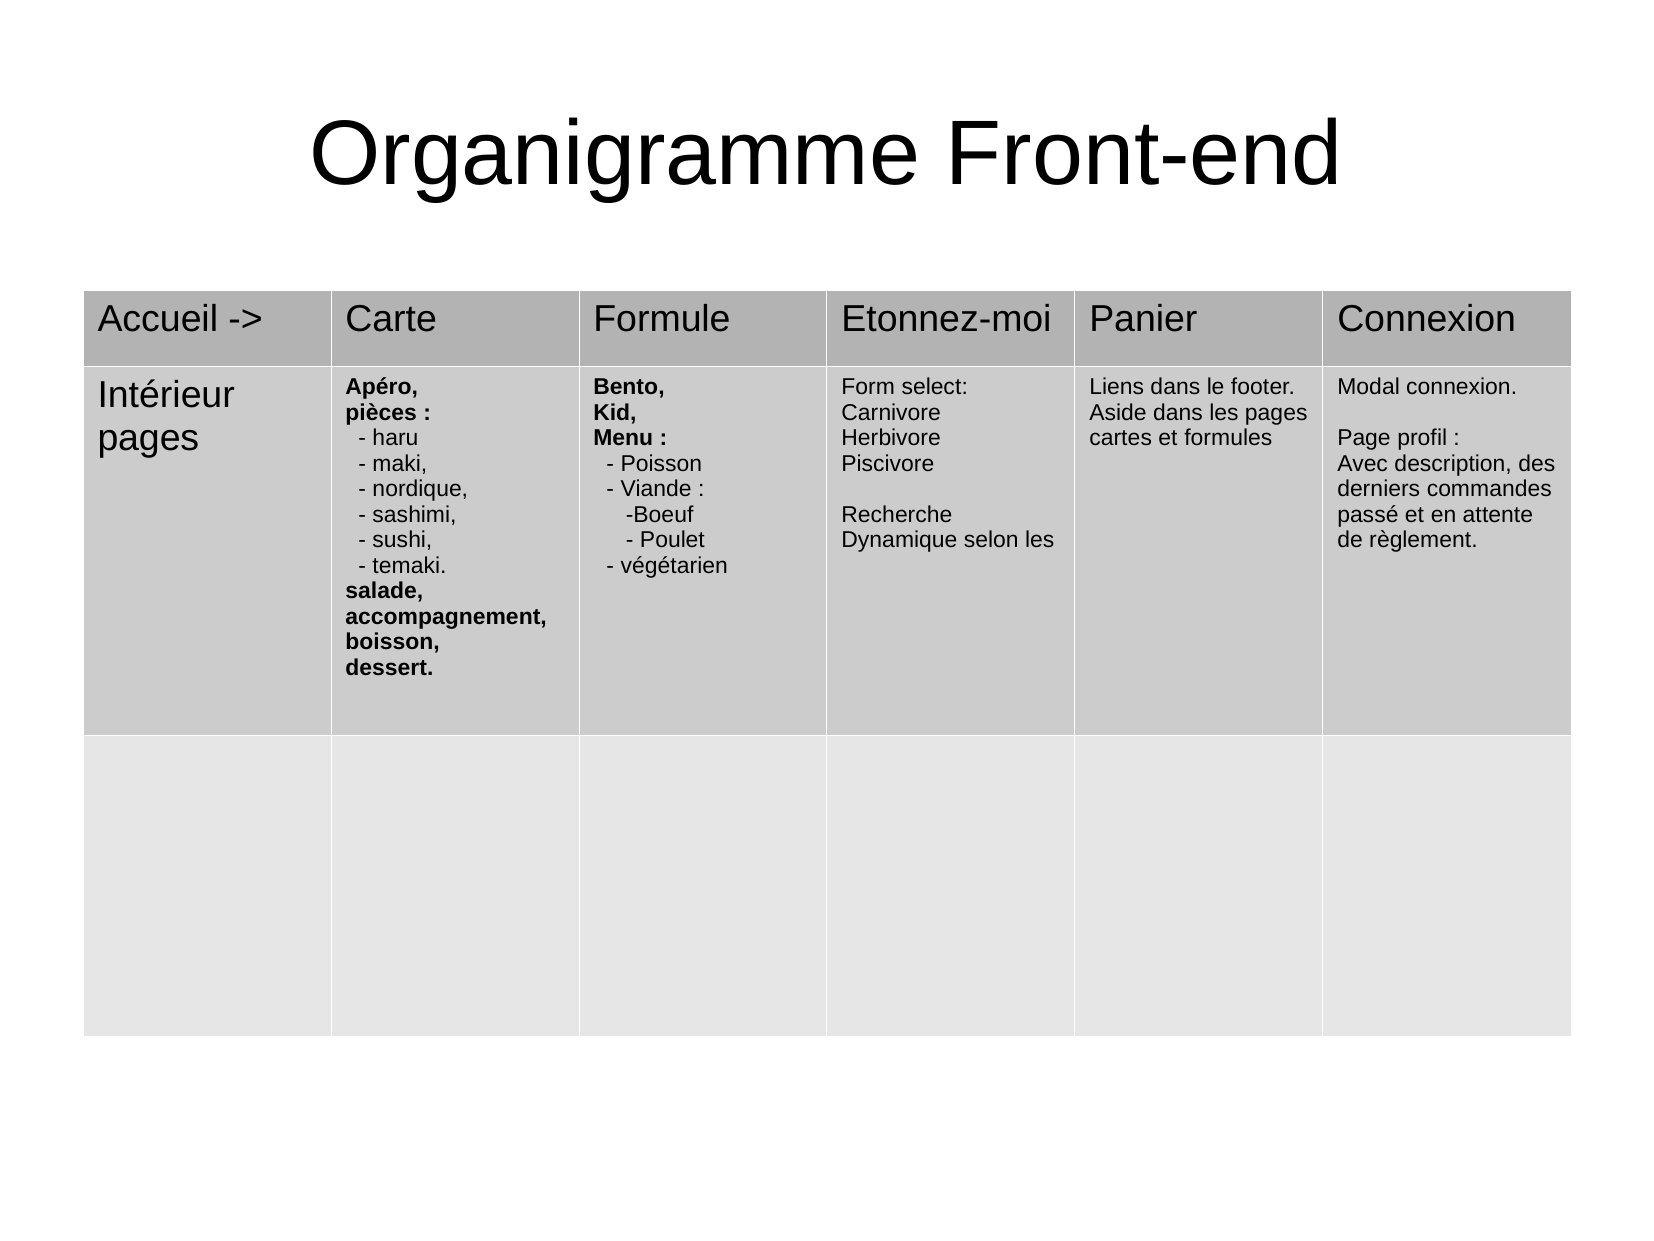

# Organigramme Front-end
| Accueil -> | Carte | Formule | Etonnez-moi | Panier | Connexion |
| --- | --- | --- | --- | --- | --- |
| Intérieur pages | Apéro, pièces : - haru - maki, - nordique, - sashimi, - sushi, - temaki. salade, accompagnement, boisson, dessert. | Bento, Kid, Menu : - Poisson - Viande : -Boeuf - Poulet - végétarien | Form select: Carnivore Herbivore Piscivore Recherche Dynamique selon les | Liens dans le footer. Aside dans les pages cartes et formules | Modal connexion. Page profil : Avec description, des derniers commandes passé et en attente de règlement. |
| | | | | | |